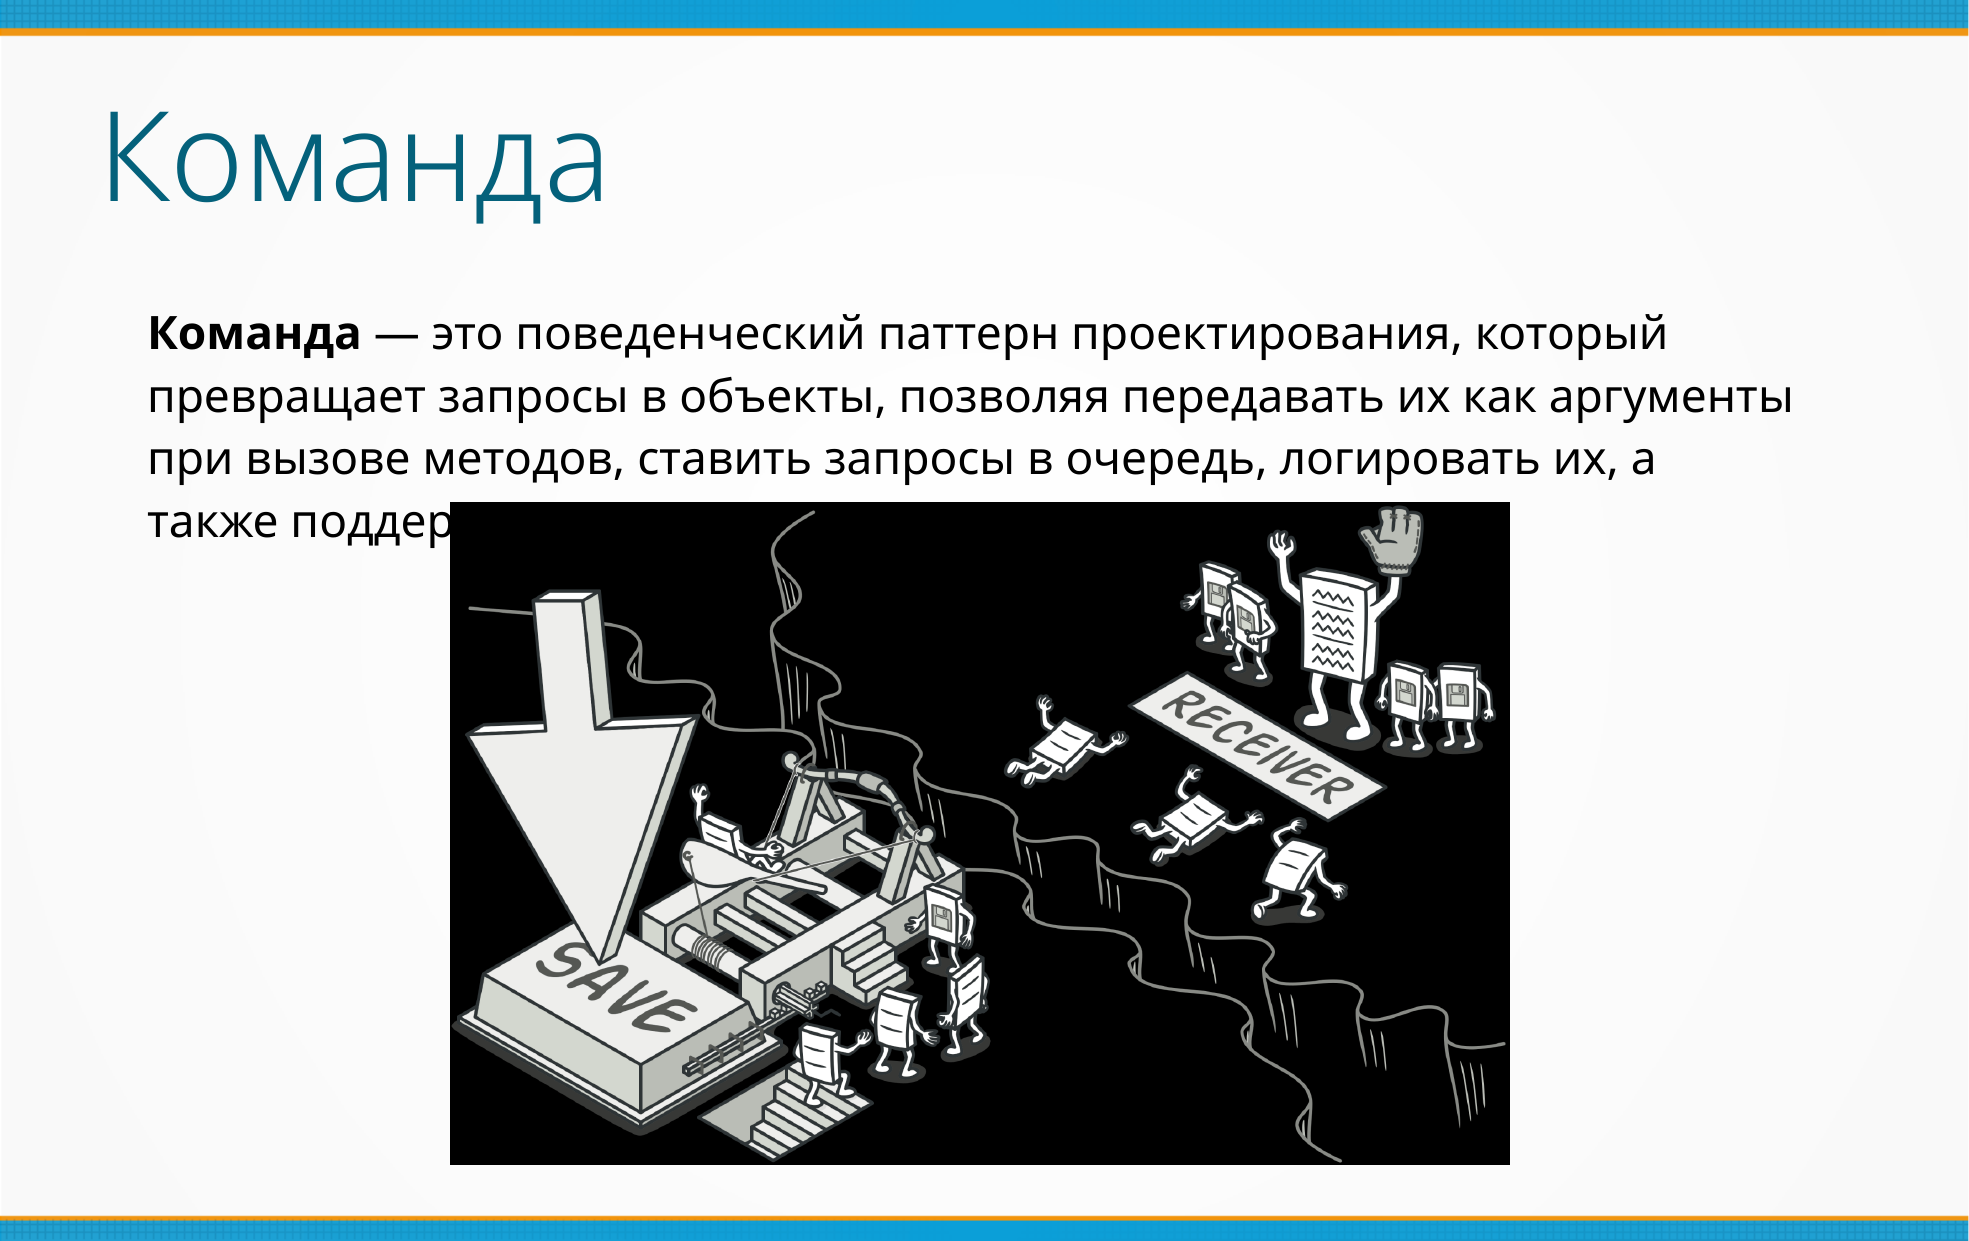

# Команда
Команда — это поведенческий паттерн проектирования, который превращает запросы в объекты, позволяя передавать их как аргументы при вызове методов, ставить запросы в очередь, логировать их, а также поддерживать отмену операций.